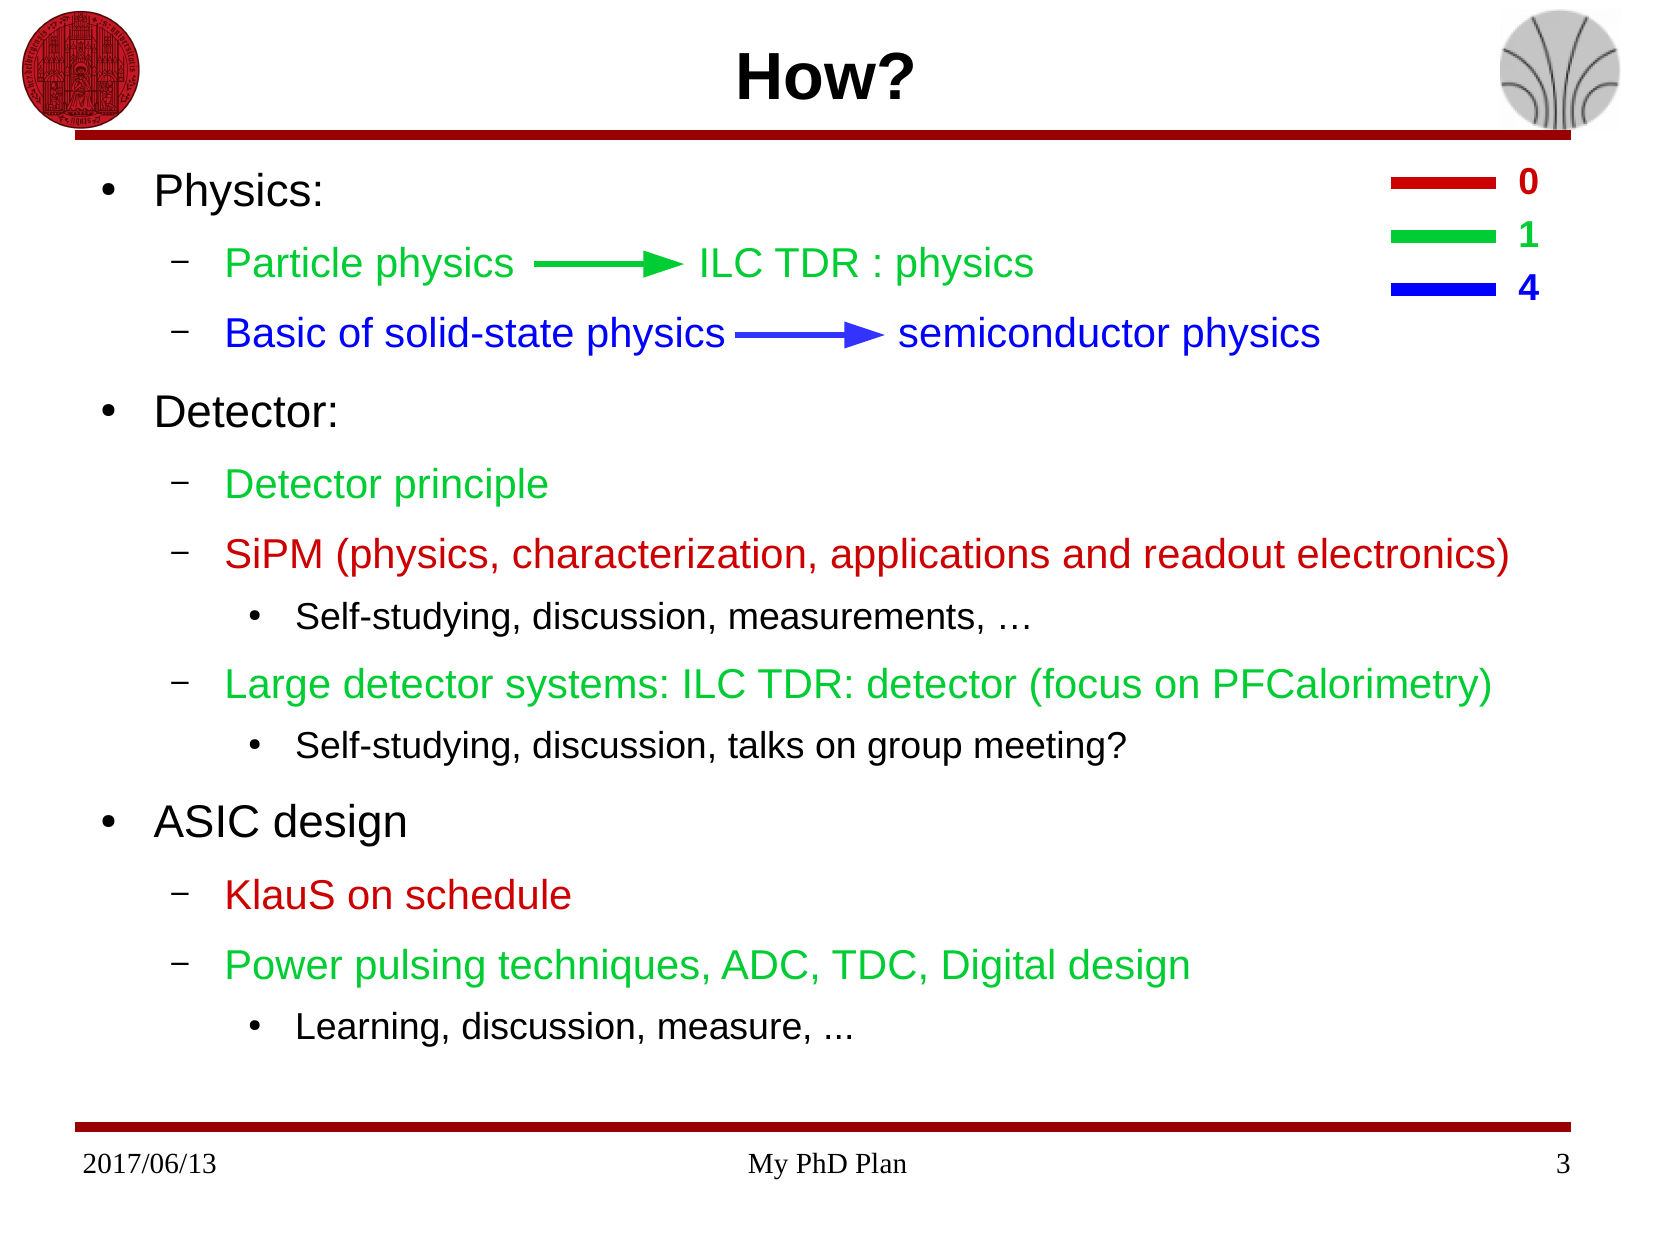

# How?
0
Physics:
Particle physics ILC TDR : physics
Basic of solid-state physics semiconductor physics
Detector:
Detector principle
SiPM (physics, characterization, applications and readout electronics)
Self-studying, discussion, measurements, …
Large detector systems: ILC TDR: detector (focus on PFCalorimetry)
Self-studying, discussion, talks on group meeting?
ASIC design
KlauS on schedule
Power pulsing techniques, ADC, TDC, Digital design
Learning, discussion, measure, ...
1
4
2017/06/13
My PhD Plan
3